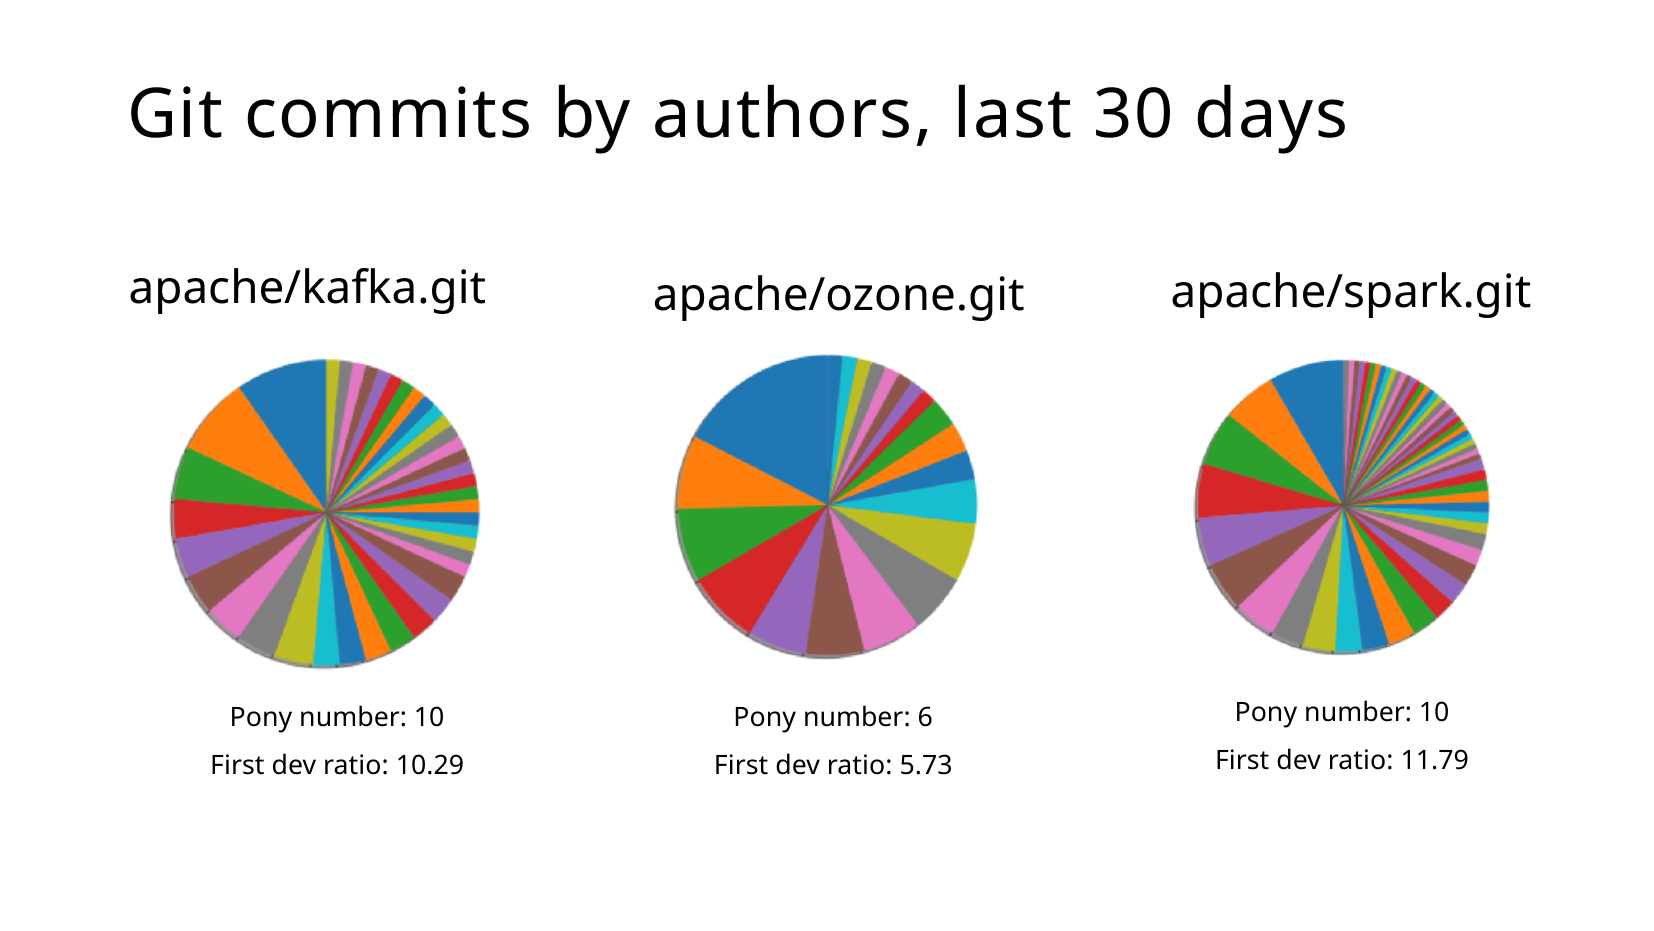

# Git commits by authors, last 30 days
apache/kafka.git
apache/spark.git
apache/ozone.git
Pony number: 10
First dev ratio: 11.79
Pony number: 10
First dev ratio: 10.29
Pony number: 6
First dev ratio: 5.73